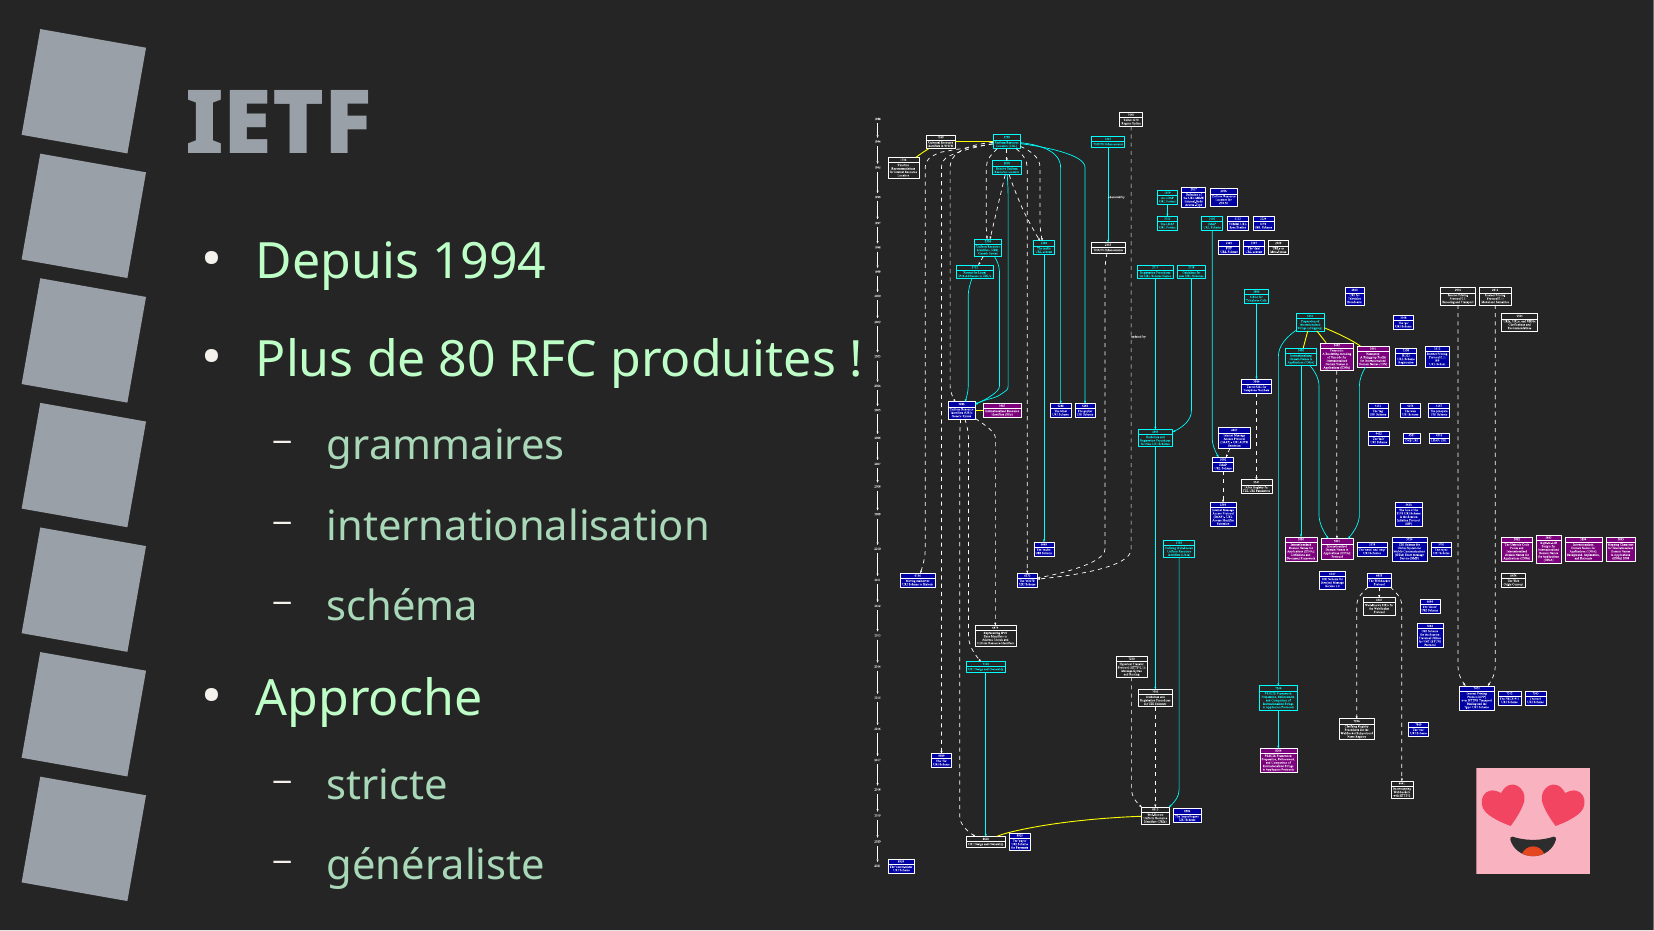

# IETF
Depuis 1994
Plus de 80 RFC produites !
grammaires
internationalisation
schéma
Approche
stricte
généraliste